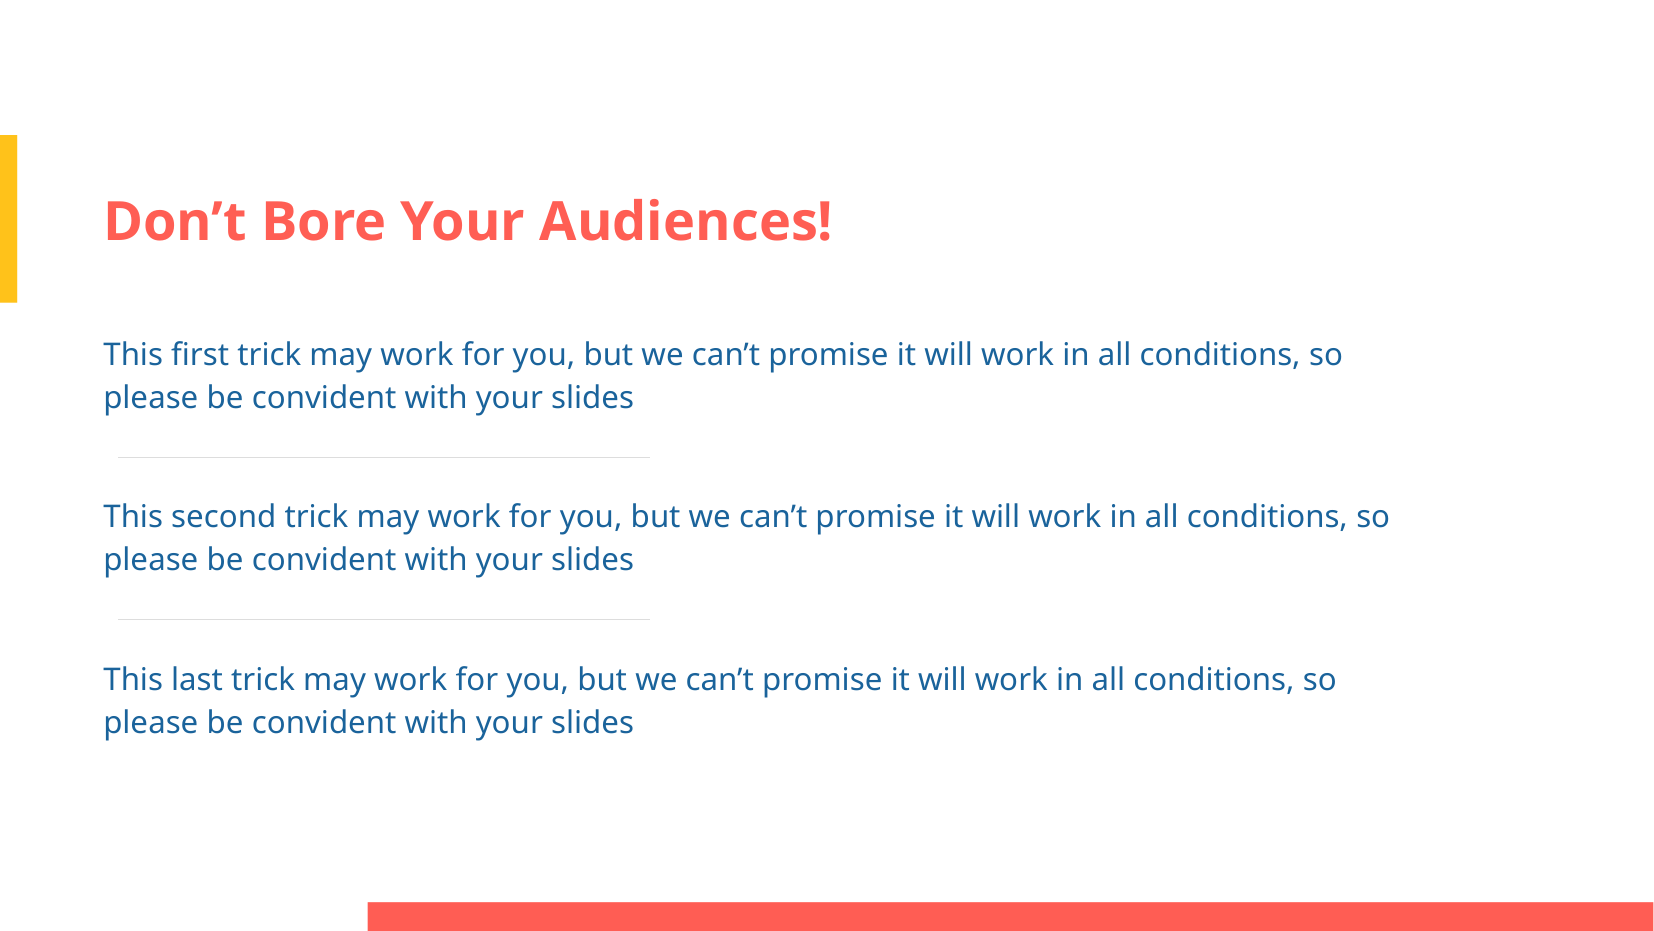

Don’t Bore Your Audiences!
This first trick may work for you, but we can’t promise it will work in all conditions, so please be convident with your slides
This second trick may work for you, but we can’t promise it will work in all conditions, so please be convident with your slides
This last trick may work for you, but we can’t promise it will work in all conditions, so please be convident with your slides